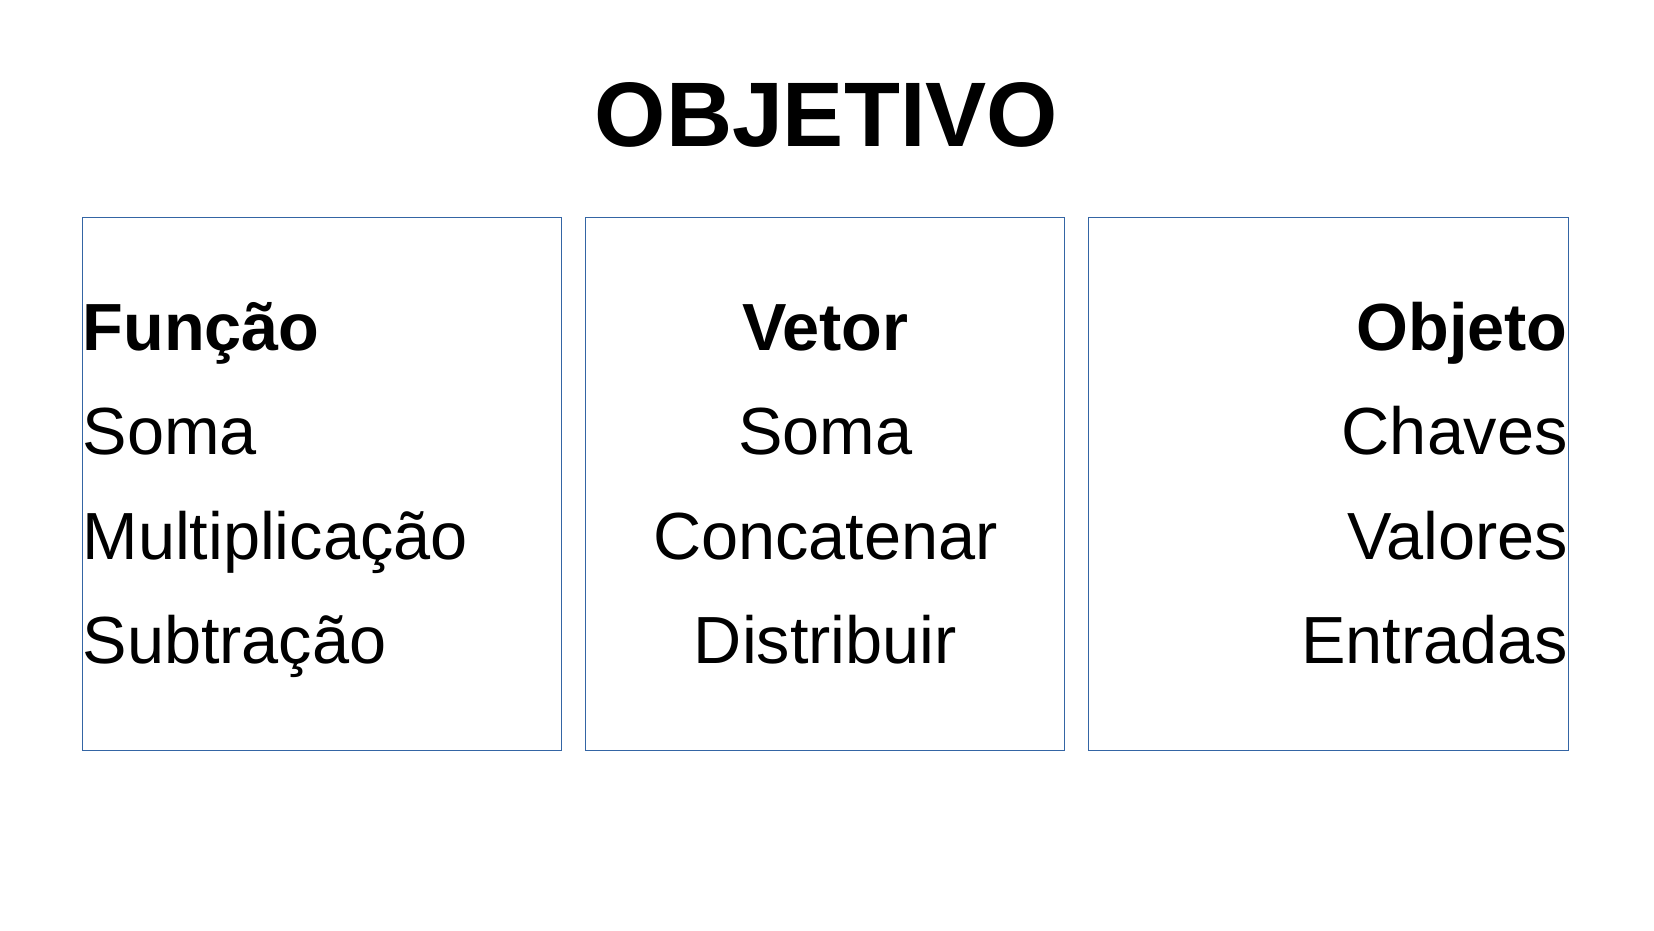

# OBJETIVO
Função
Soma
Multiplicação
Subtração
Vetor
Soma
Concatenar
Distribuir
Objeto
Chaves
Valores
Entradas